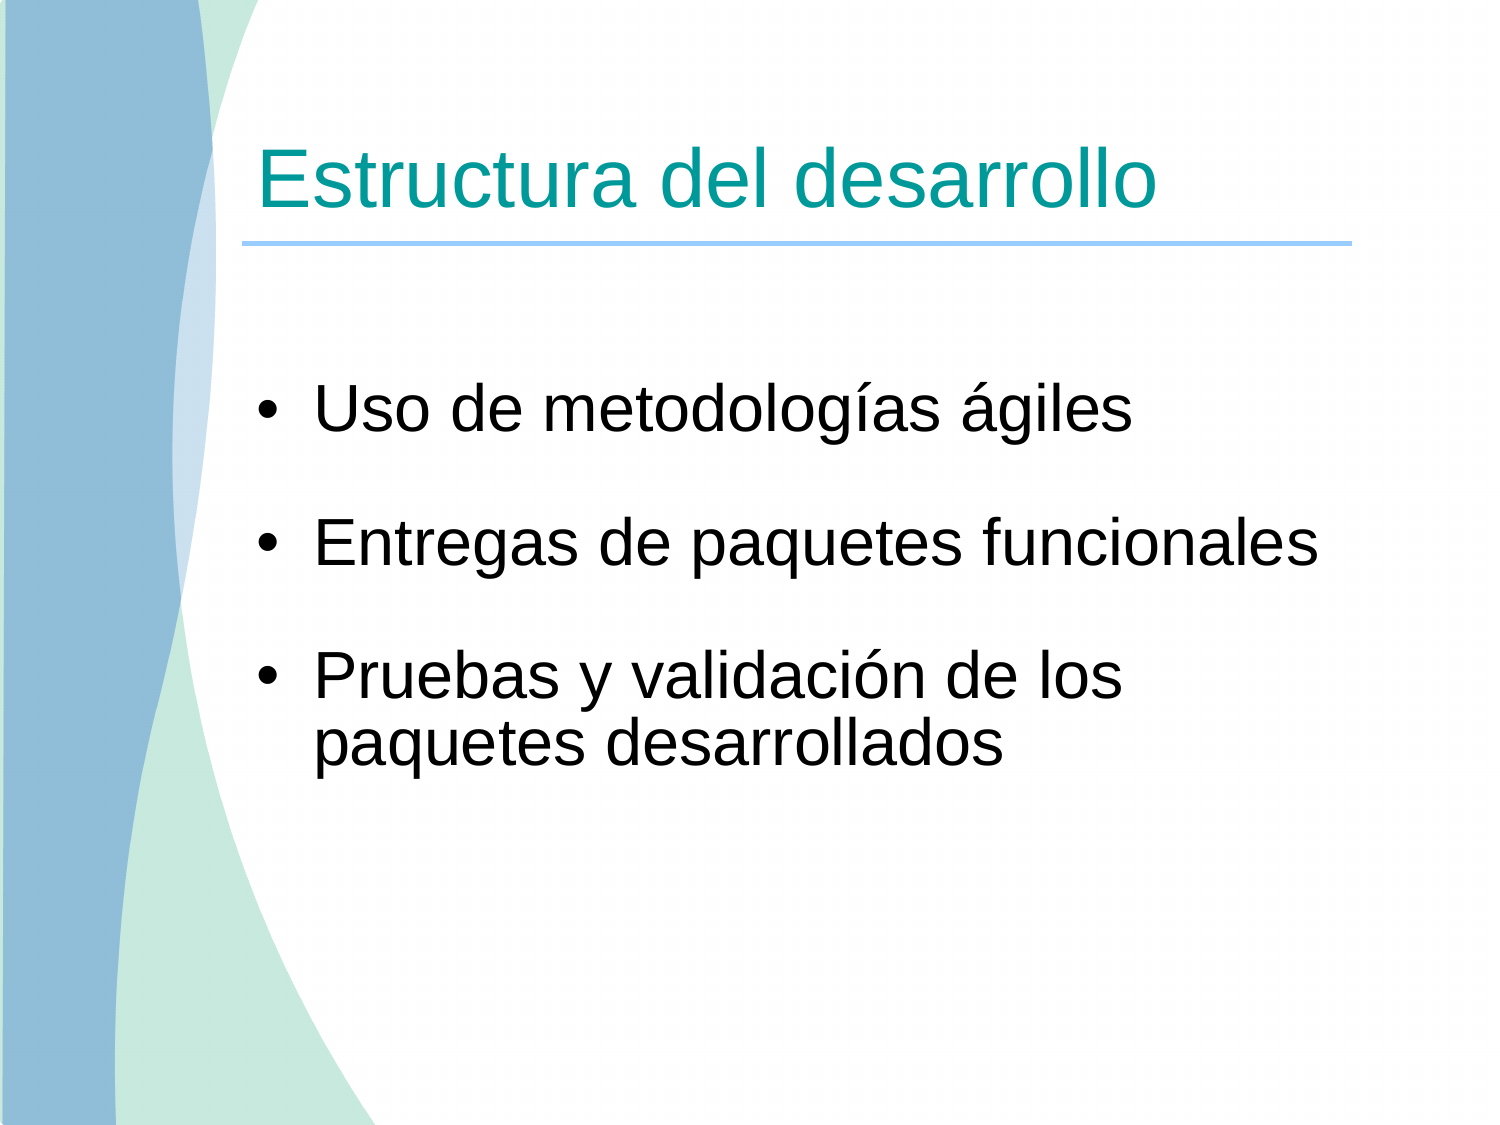

# Estructura del desarrollo
Uso de metodologías ágiles
Entregas de paquetes funcionales
Pruebas y validación de los paquetes desarrollados